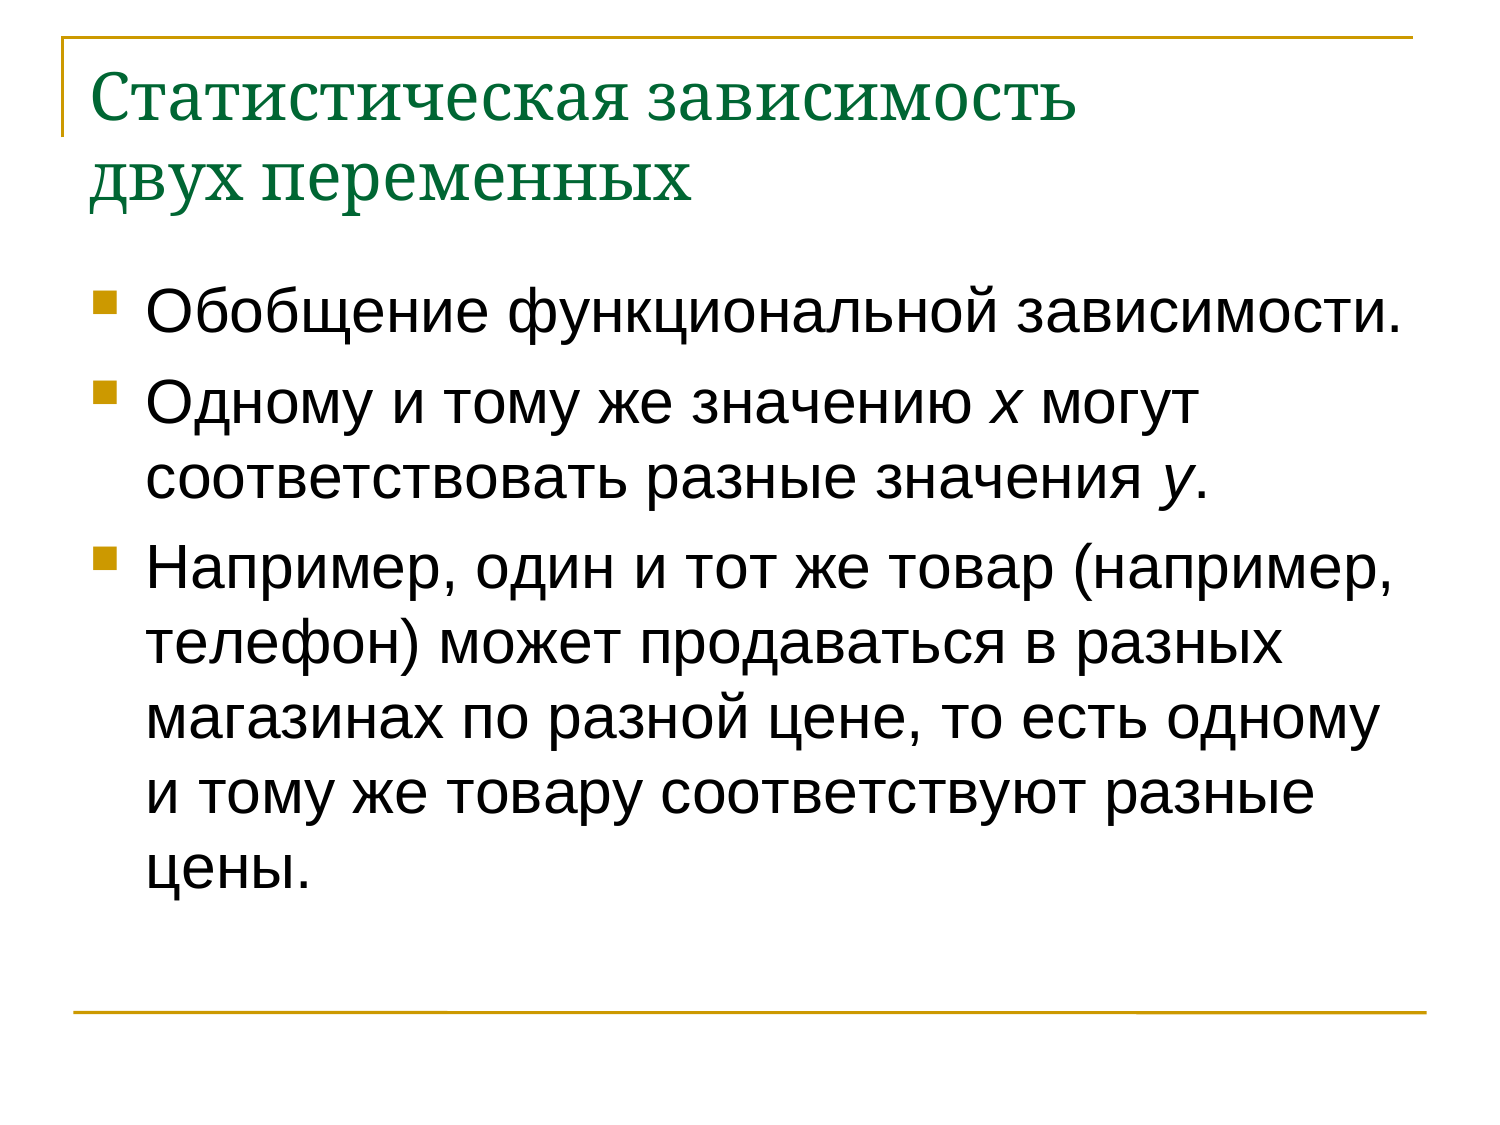

# Статистическая зависимость двух переменных
Обобщение функциональной зависимости.
Одному и тому же значению x могут соответствовать разные значения y.
Например, один и тот же товар (например, телефон) может продаваться в разных магазинах по разной цене, то есть одному и тому же товару соответствуют разные цены.